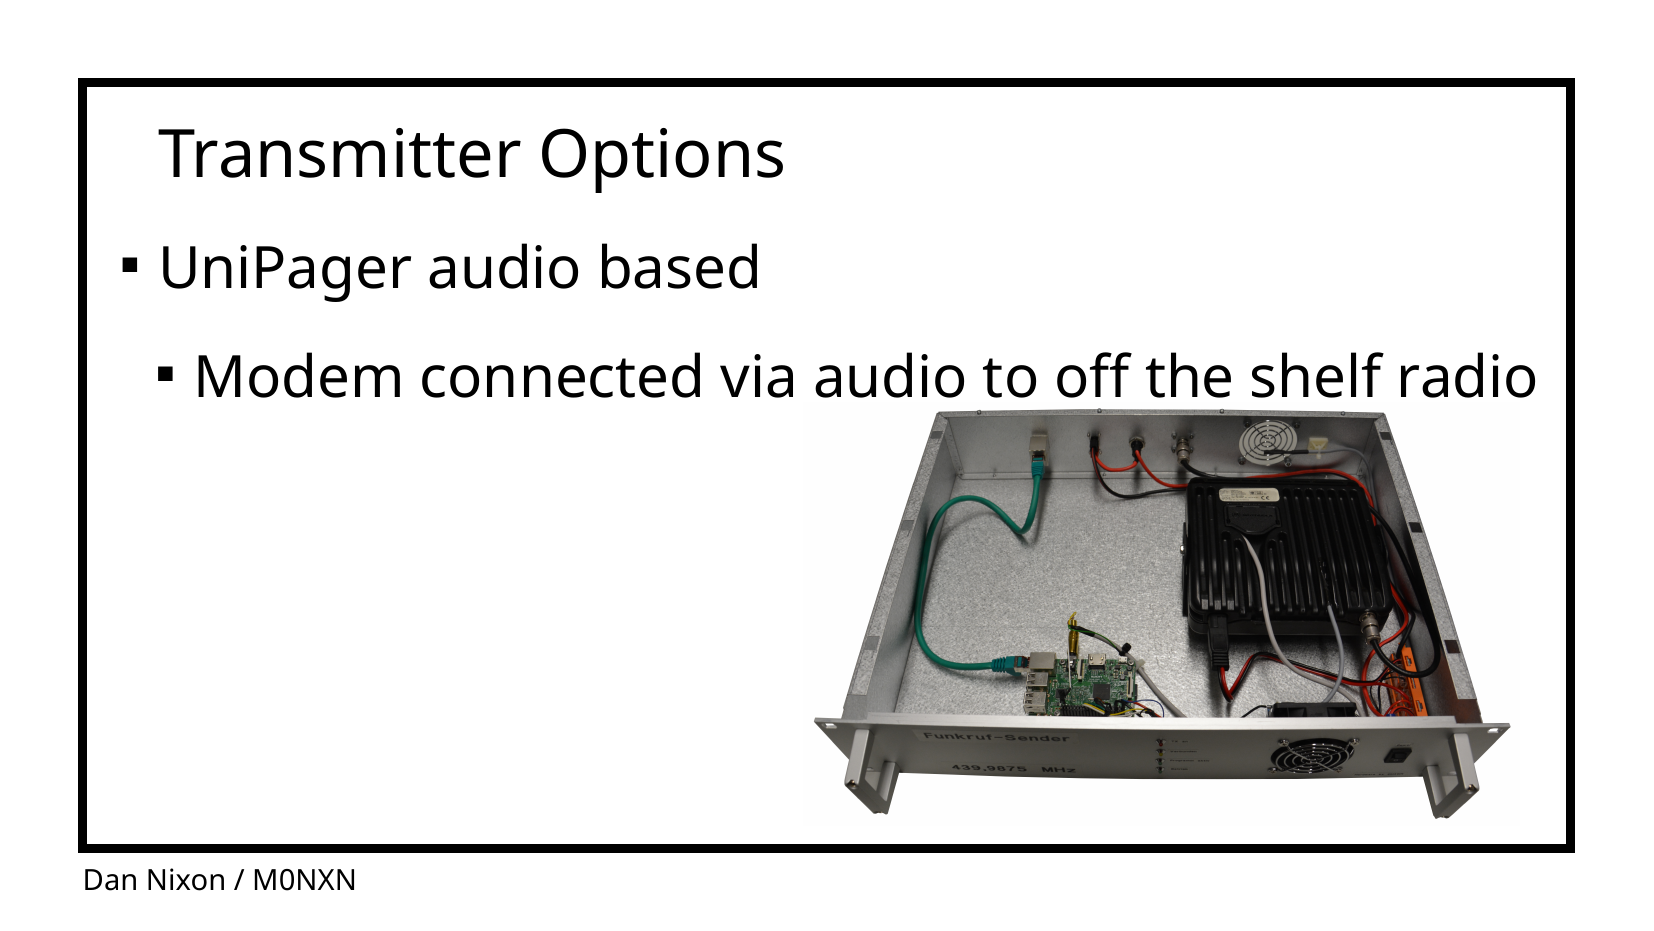

# Transmitter Options
UniPager audio based
Modem connected via audio to off the shelf radio